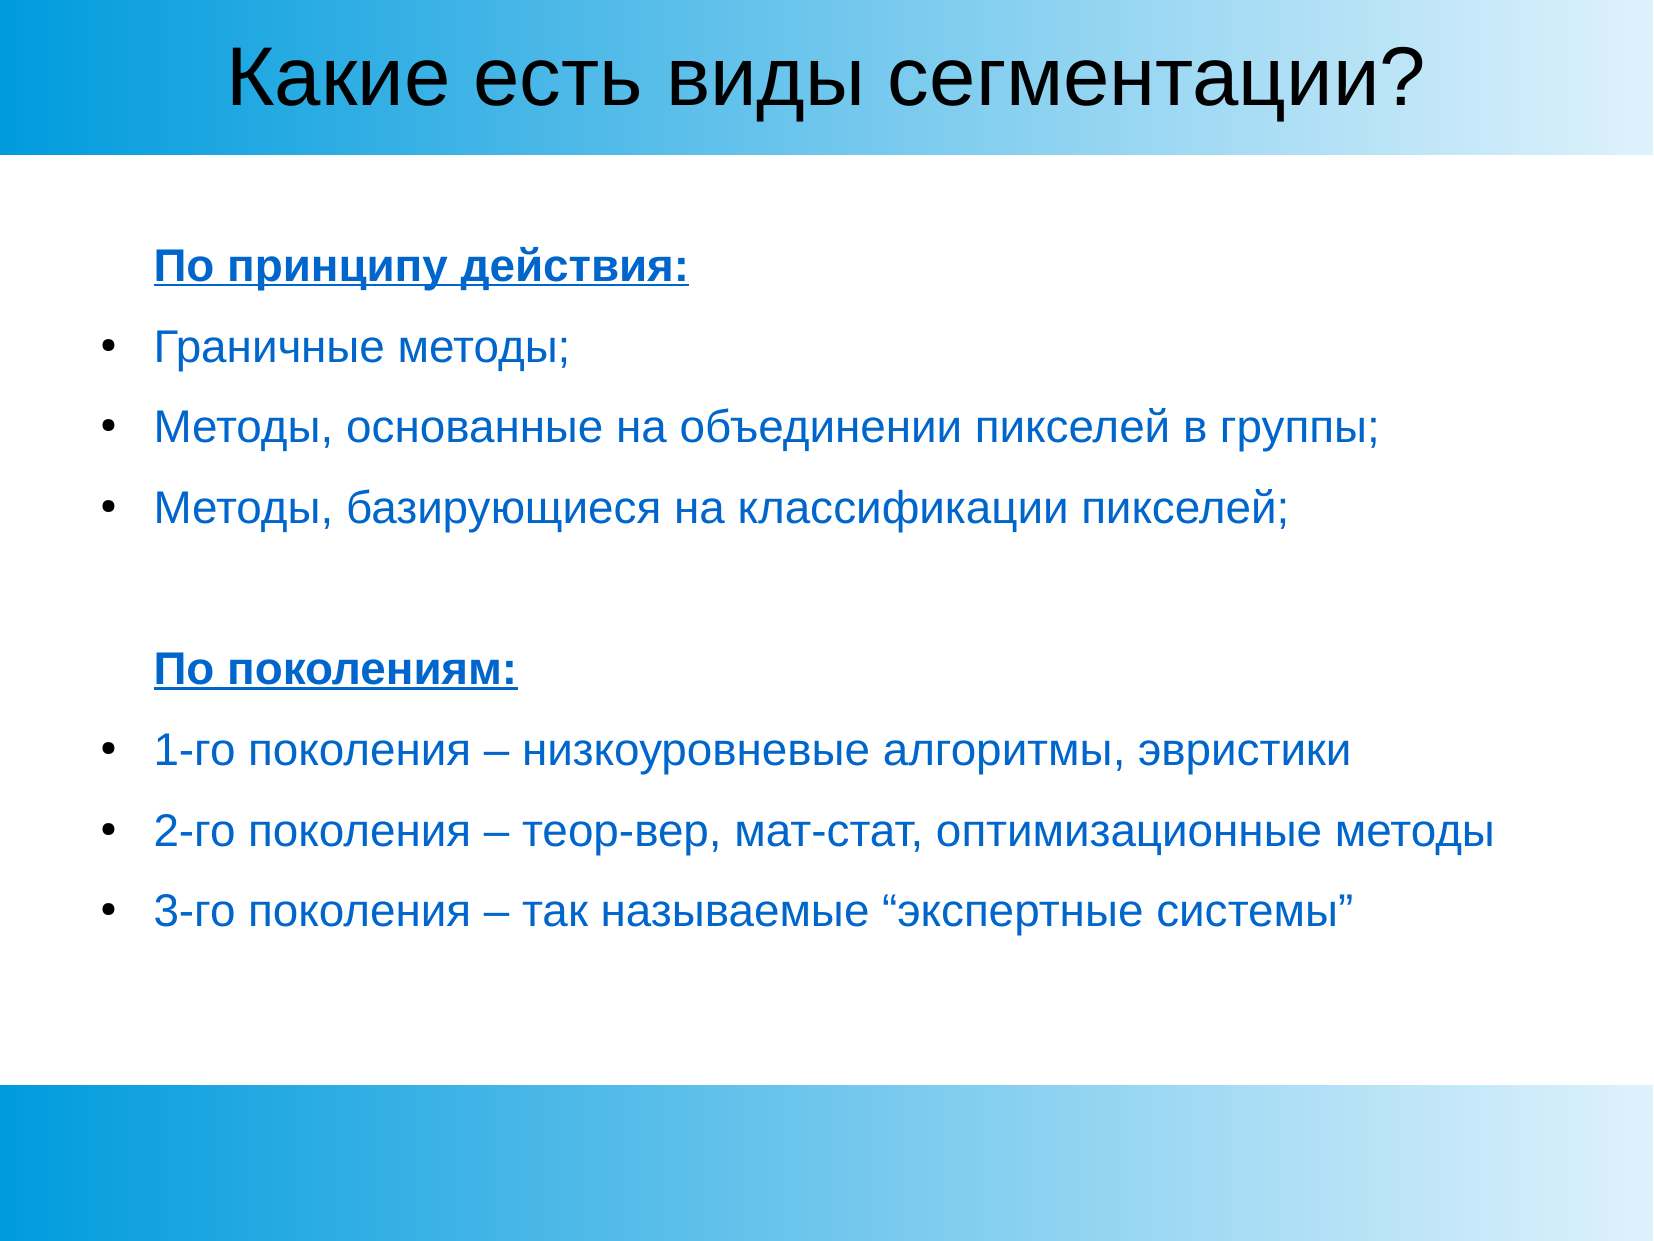

# Какие есть виды сегментации?
По принципу действия:
Граничные методы;
Методы, основанные на объединении пикселей в группы;
Методы, базирующиеся на классификации пикселей;
По поколениям:
1-го поколения – низкоуровневые алгоритмы, эвристики
2-го поколения – теор-вер, мат-стат, оптимизационные методы
3-го поколения – так называемые “экспертные системы”